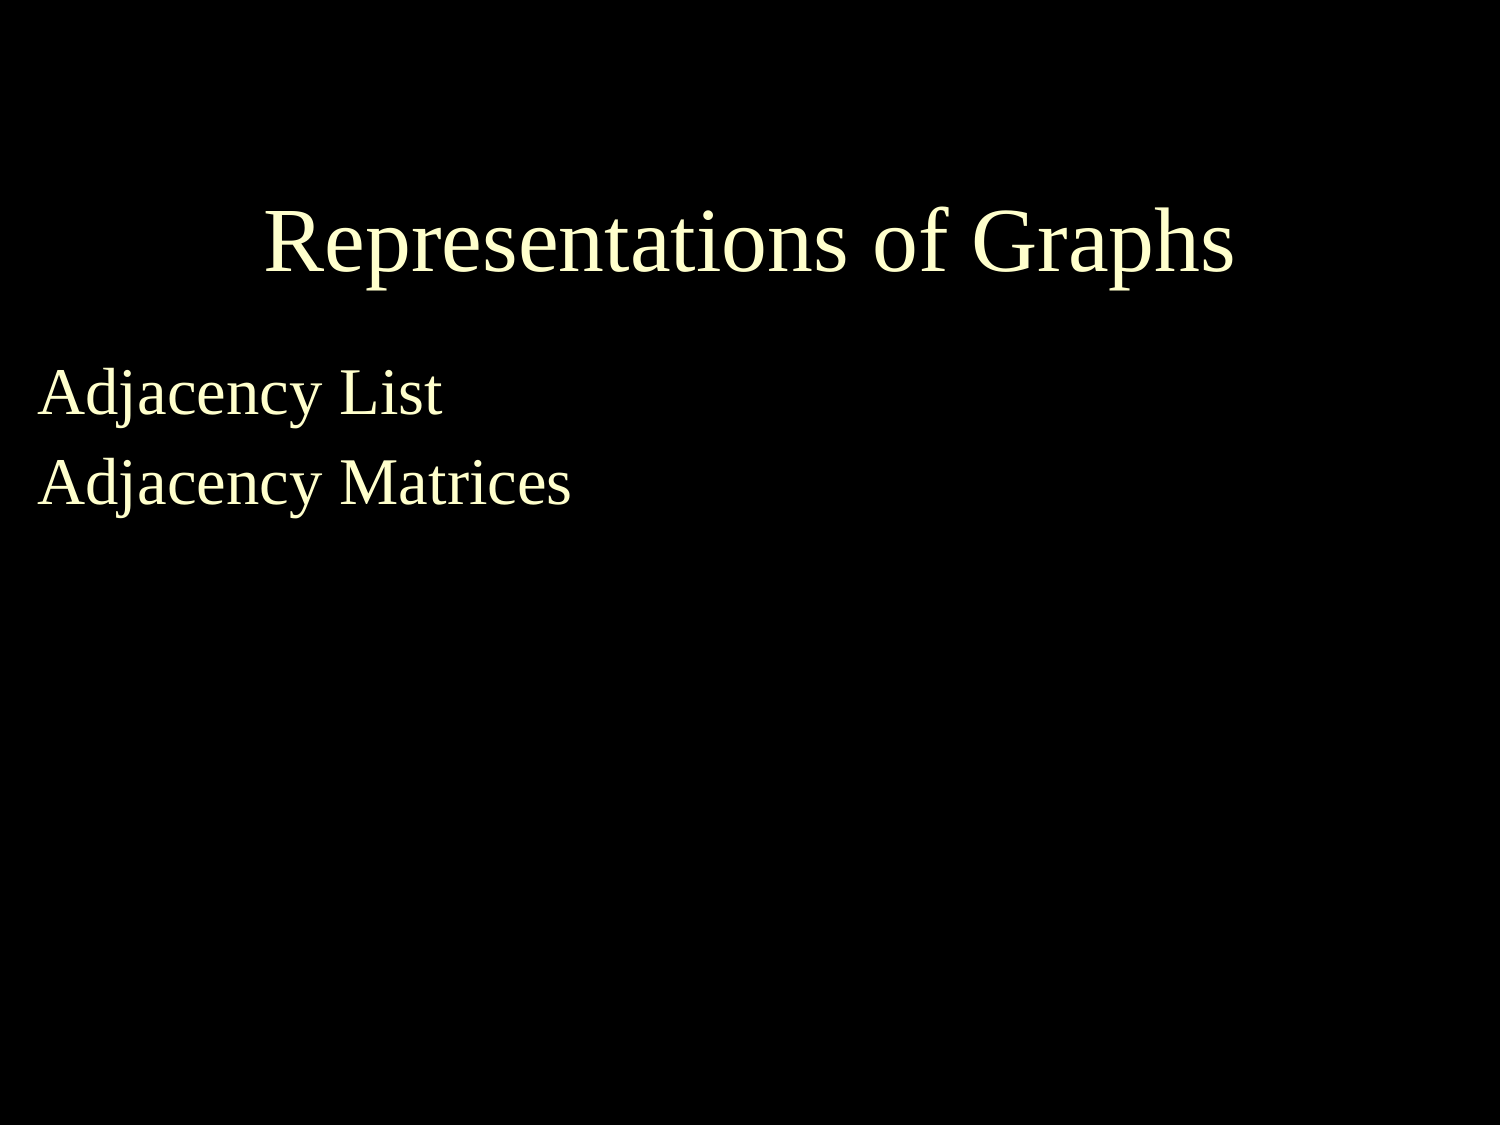

# Representations of Graphs
Adjacency List
Adjacency Matrices